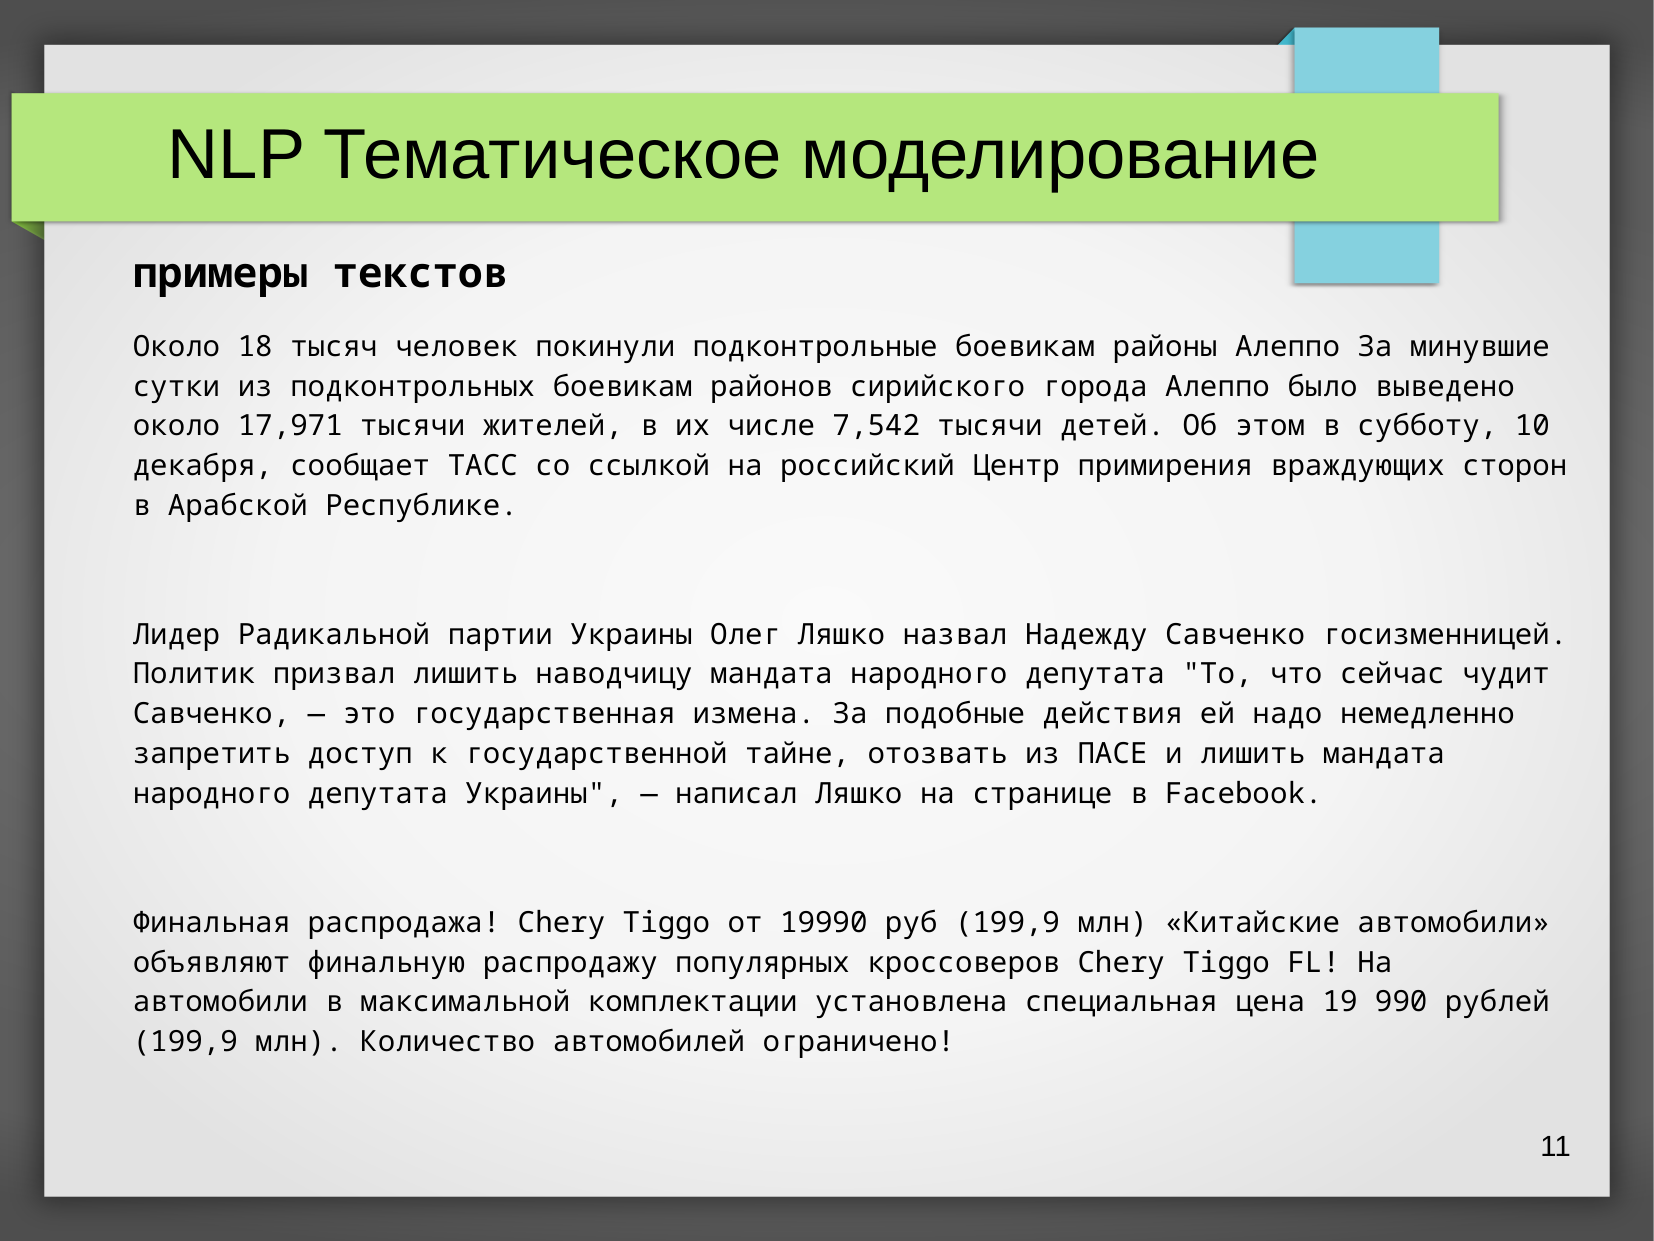

# NLP Тематическое моделирование
примеры текстов
Около 18 тысяч человек покинули подконтрольные боевикам районы Алеппо За минувшие сутки из подконтрольных боевикам районов сирийского города Алеппо было выведено около 17,971 тысячи жителей, в их числе 7,542 тысячи детей. Об этом в субботу, 10 декабря, сообщает ТАСС со ссылкой на российский Центр примирения враждующих сторон в Арабской Республике.
Лидер Радикальной партии Украины Олег Ляшко назвал Надежду Савченко госизменницей. Политик призвал лишить наводчицу мандата народного депутата "То, что сейчас чудит Савченко, — это государственная измена. За подобные действия ей надо немедленно запретить доступ к государственной тайне, отозвать из ПАСЕ и лишить мандата народного депутата Украины", — написал Ляшко на странице в Facebook.
Финальная распродажа! Chery Tiggo от 19990 руб (199,9 млн) «Китайские автомобили» объявляют финальную распродажу популярных кроссоверов Chery Tiggo FL! На автомобили в максимальной комплектации установлена специальная цена 19 990 рублей (199,9 млн). Количество автомобилей ограничено!
11